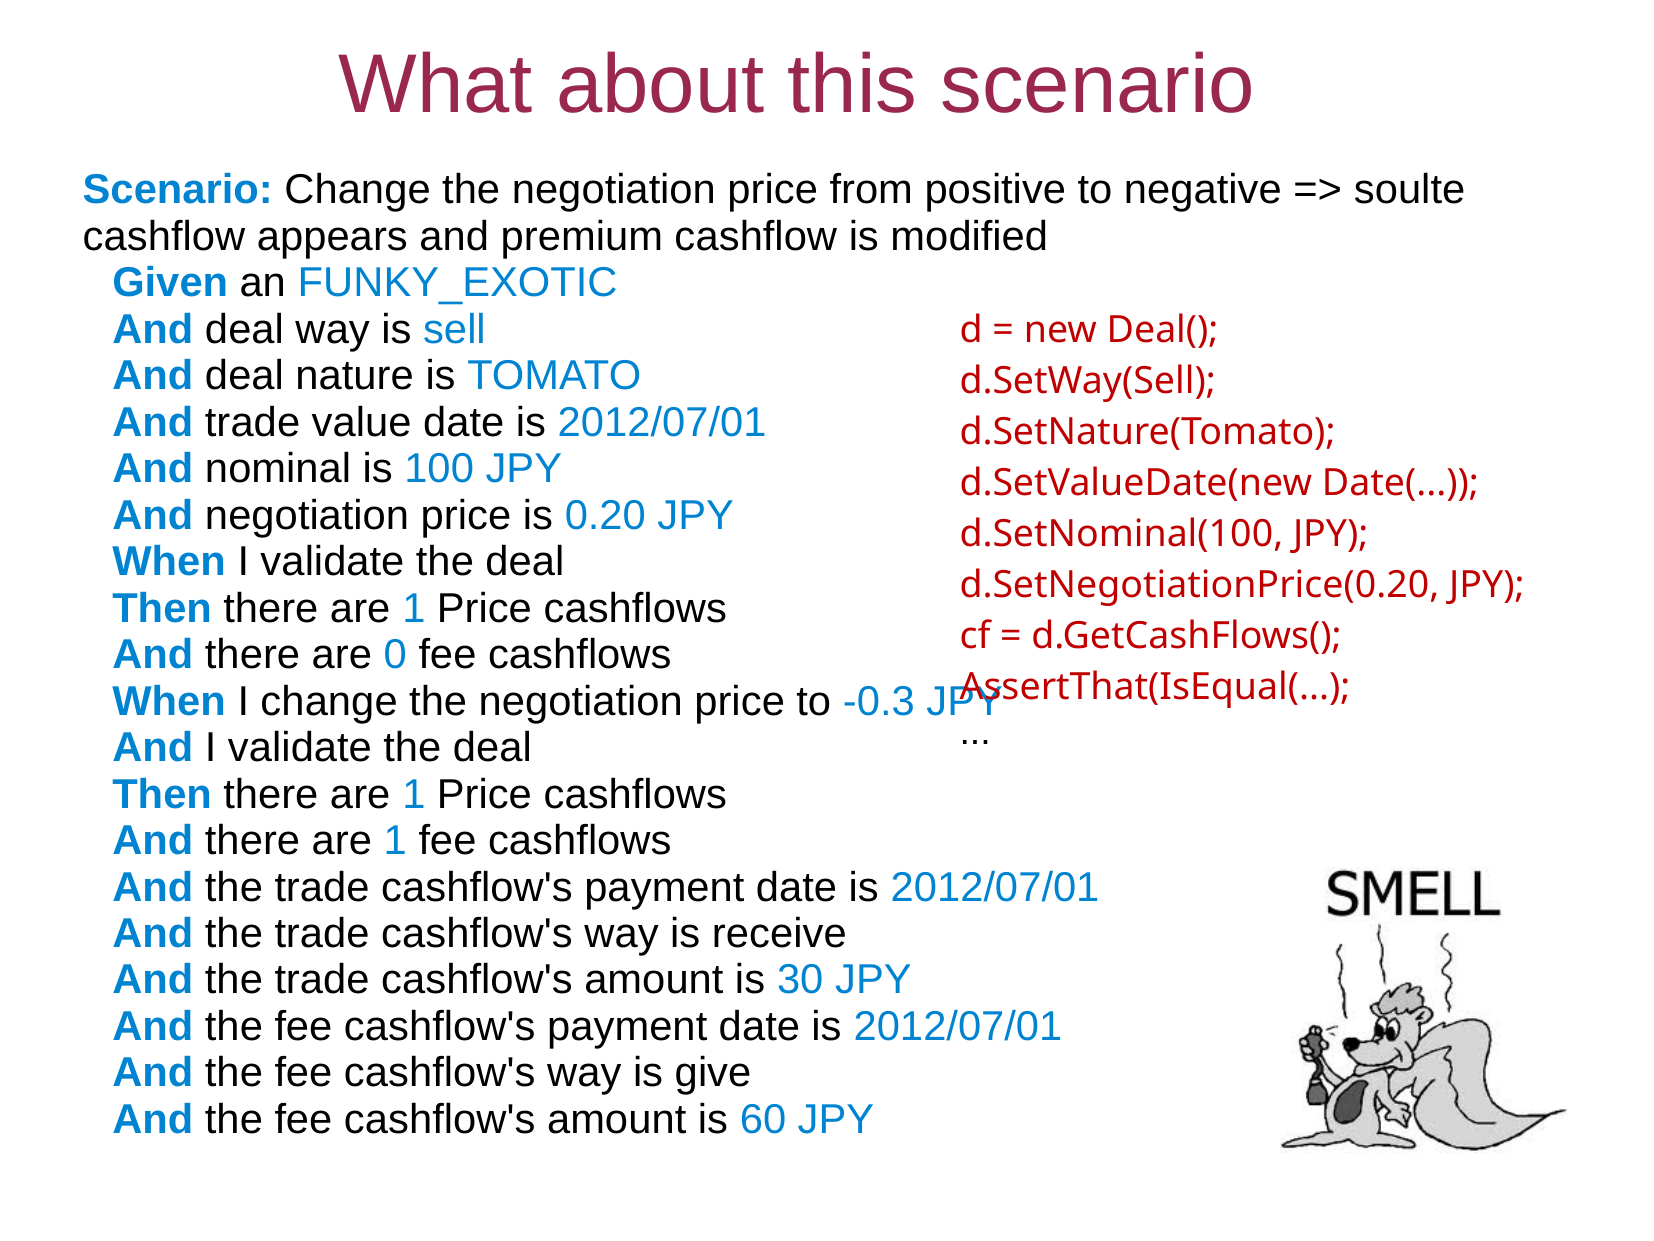

What about this scenario
# Scenario: Change the negotiation price from positive to negative => soulte cashflow appears and premium cashflow is modified
Given an FUNKY_EXOTIC
And deal way is sell
And deal nature is TOMATO
And trade value date is 2012/07/01
And nominal is 100 JPY
And negotiation price is 0.20 JPY
When I validate the deal
Then there are 1 Price cashflows
And there are 0 fee cashflows
When I change the negotiation price to -0.3 JPY
And I validate the deal
Then there are 1 Price cashflows
And there are 1 fee cashflows
And the trade cashflow's payment date is 2012/07/01
And the trade cashflow's way is receive
And the trade cashflow's amount is 30 JPY
And the fee cashflow's payment date is 2012/07/01
And the fee cashflow's way is give
And the fee cashflow's amount is 60 JPY
d = new Deal();
d.SetWay(Sell);
d.SetNature(Tomato); d.SetValueDate(new Date(...)); d.SetNominal(100, JPY); d.SetNegotiationPrice(0.20, JPY);
cf = d.GetCashFlows(); AssertThat(IsEqual(...);
...